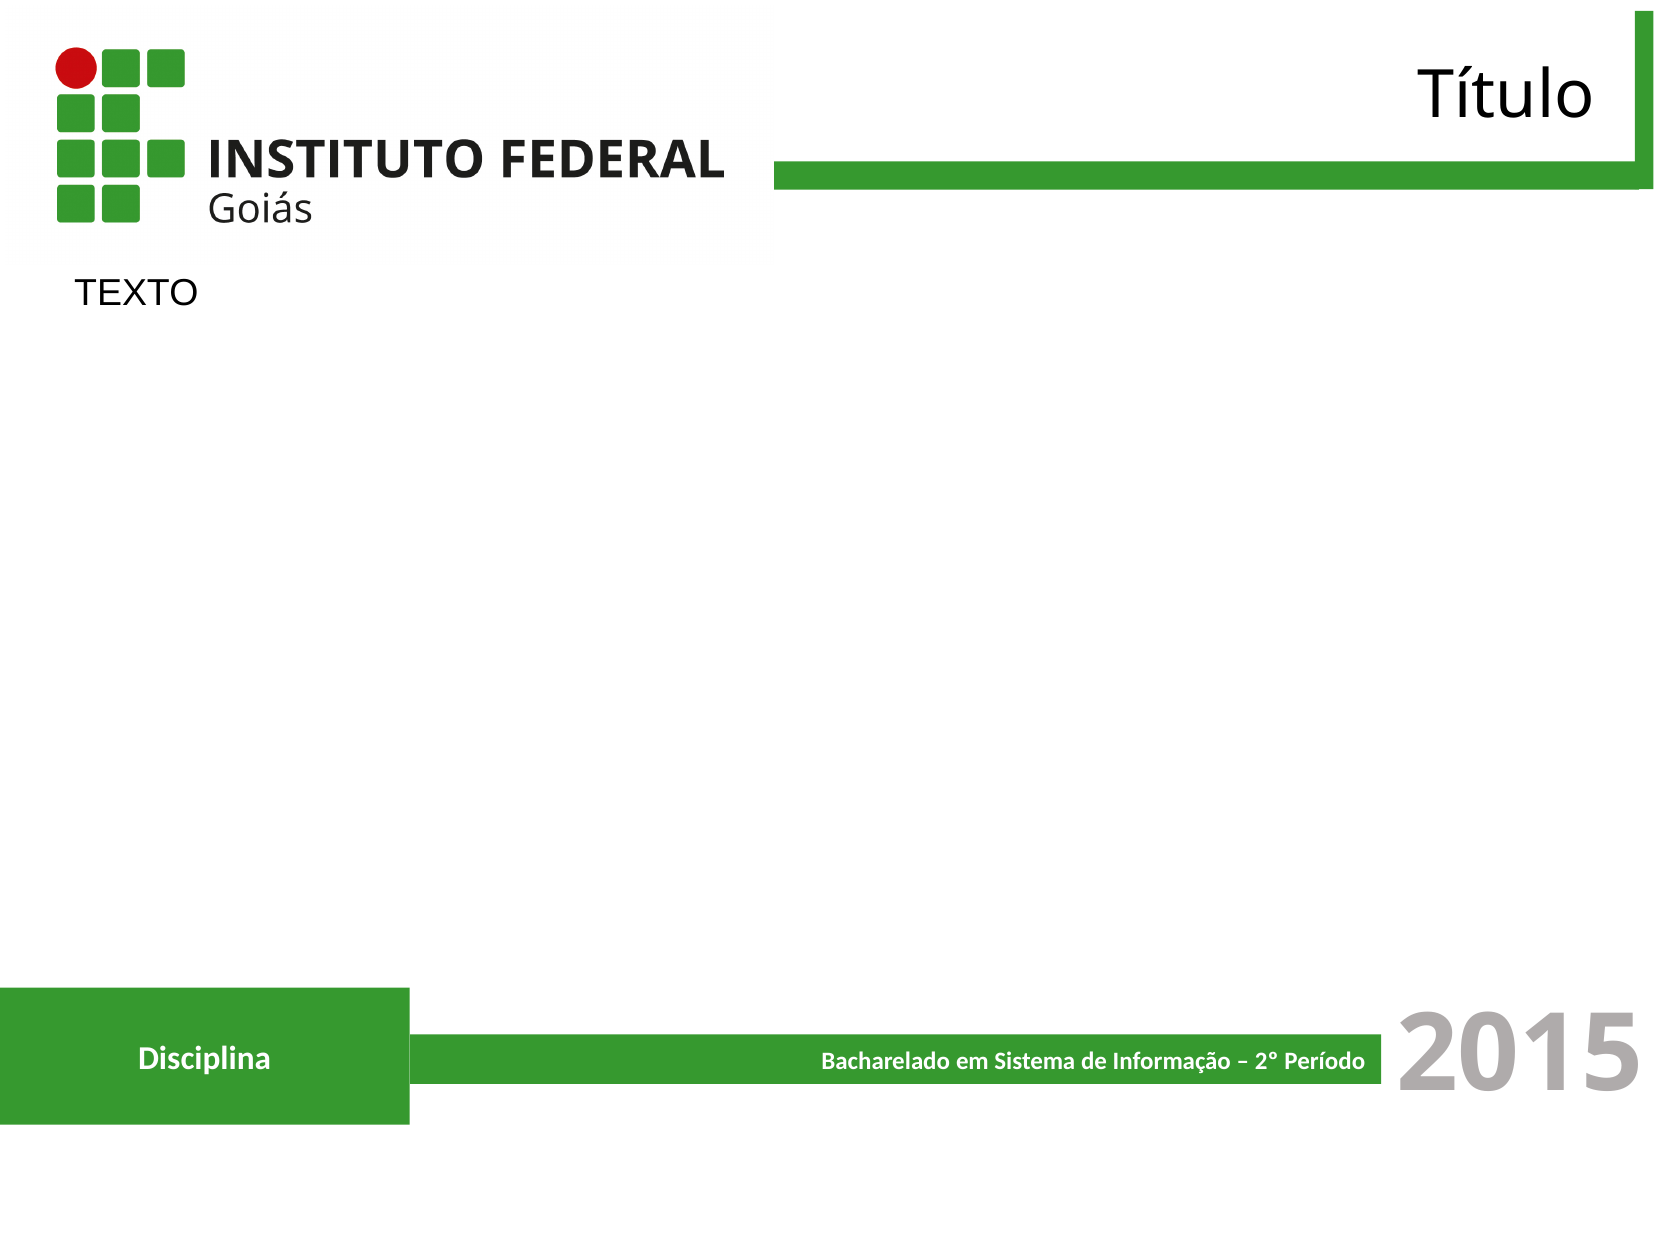

Título
TEXTO
2015
Disciplina
Bacharelado em Sistema de Informação – 2º Período